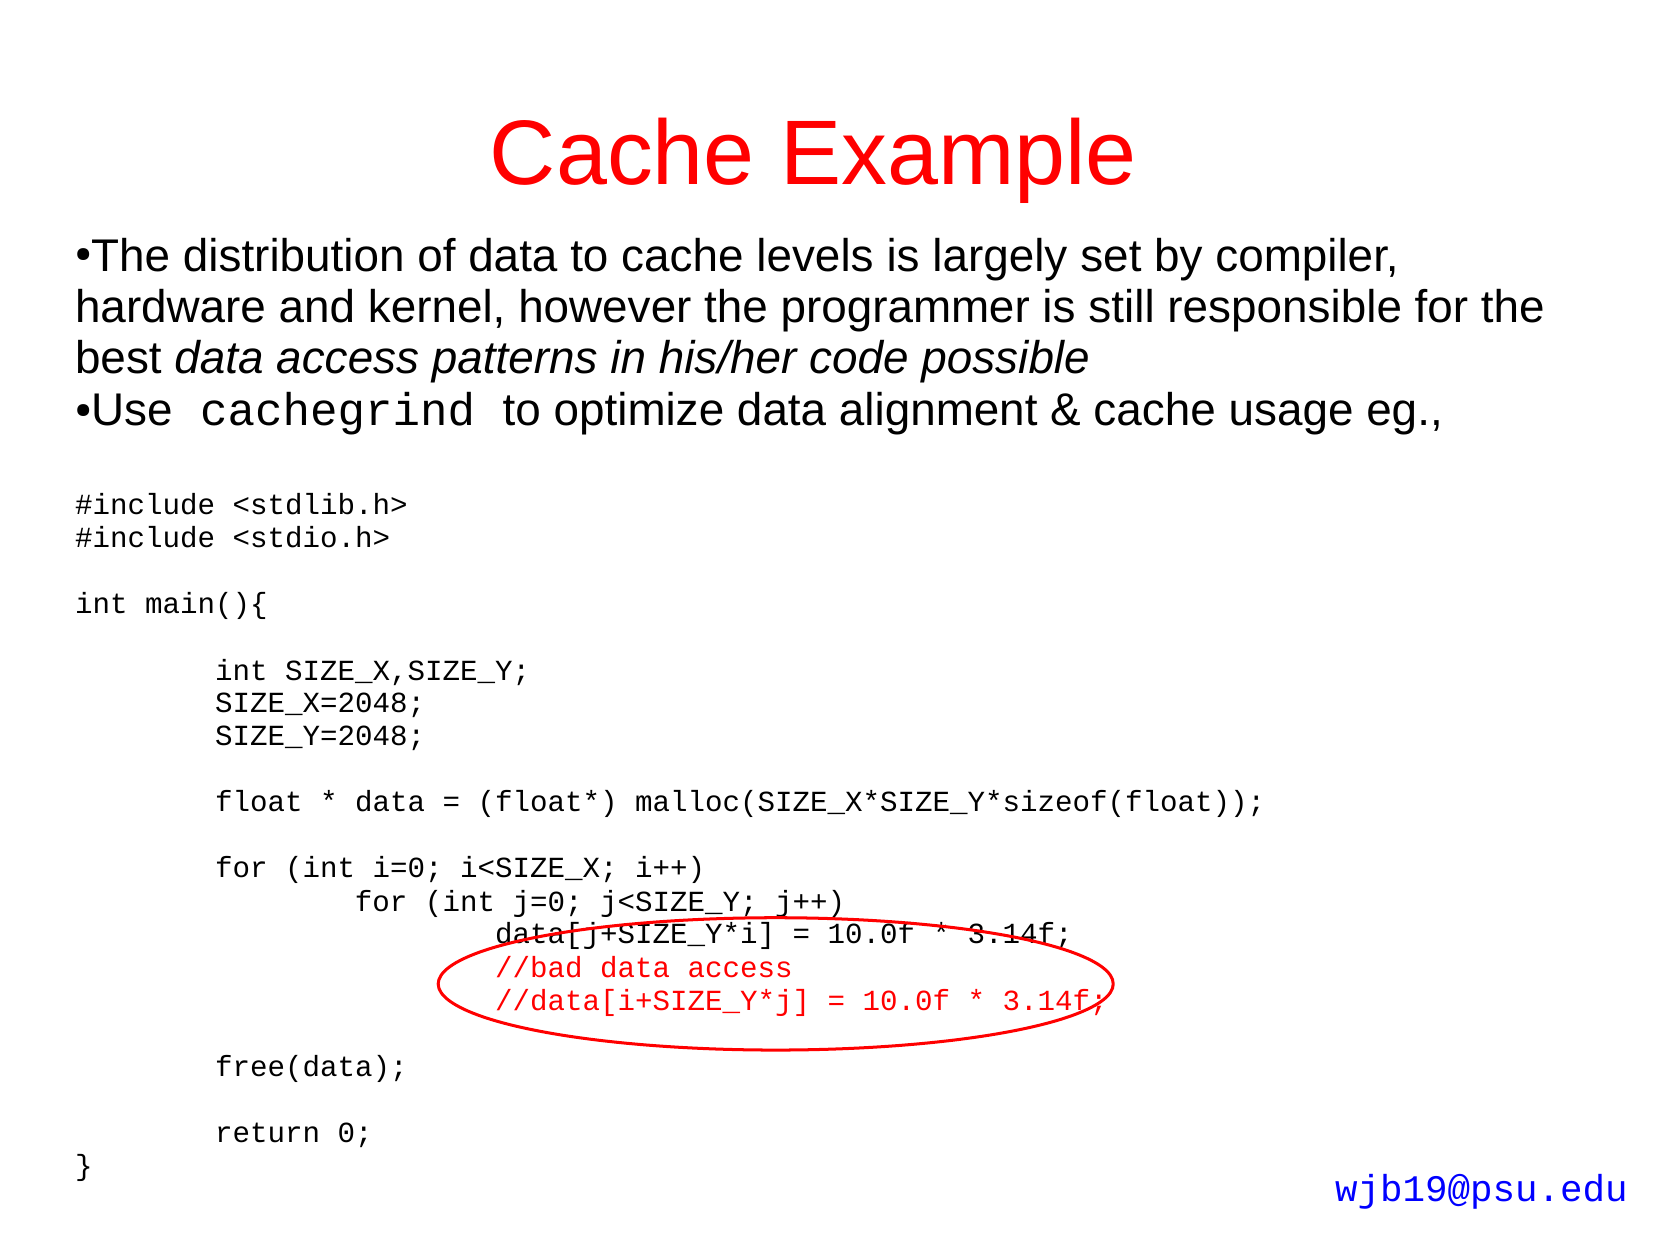

# Cache Example
The distribution of data to cache levels is largely set by compiler, hardware and kernel, however the programmer is still responsible for the best data access patterns in his/her code possible
Use cachegrind to optimize data alignment & cache usage eg.,
#include <stdlib.h>
#include <stdio.h>
int main(){
 int SIZE_X,SIZE_Y;
 SIZE_X=2048;
 SIZE_Y=2048;
 float * data = (float*) malloc(SIZE_X*SIZE_Y*sizeof(float));
 for (int i=0; i<SIZE_X; i++)
 for (int j=0; j<SIZE_Y; j++)
 data[j+SIZE_Y*i] = 10.0f * 3.14f;
 //bad data access
 //data[i+SIZE_Y*j] = 10.0f * 3.14f;
 free(data);
 return 0;
}
wjb19@psu.edu